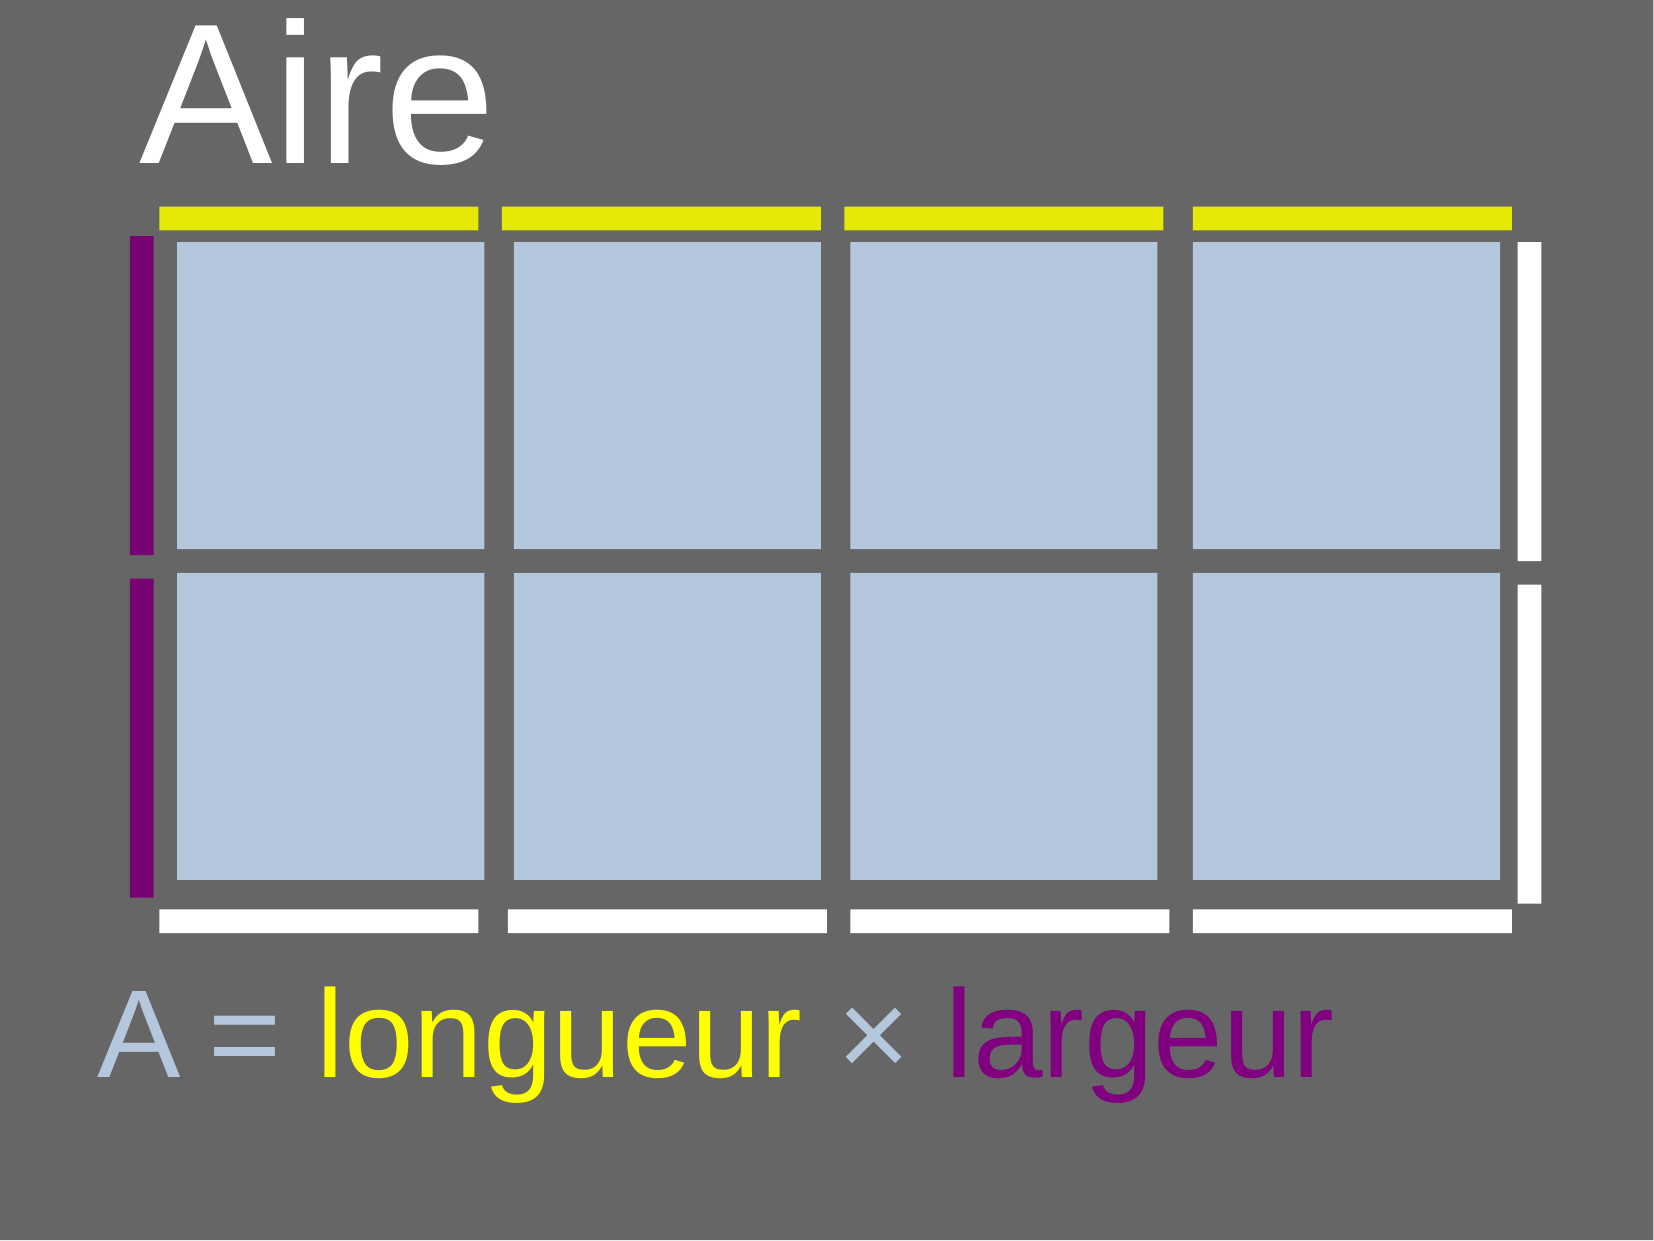

# Aire
A = longueur × largeur